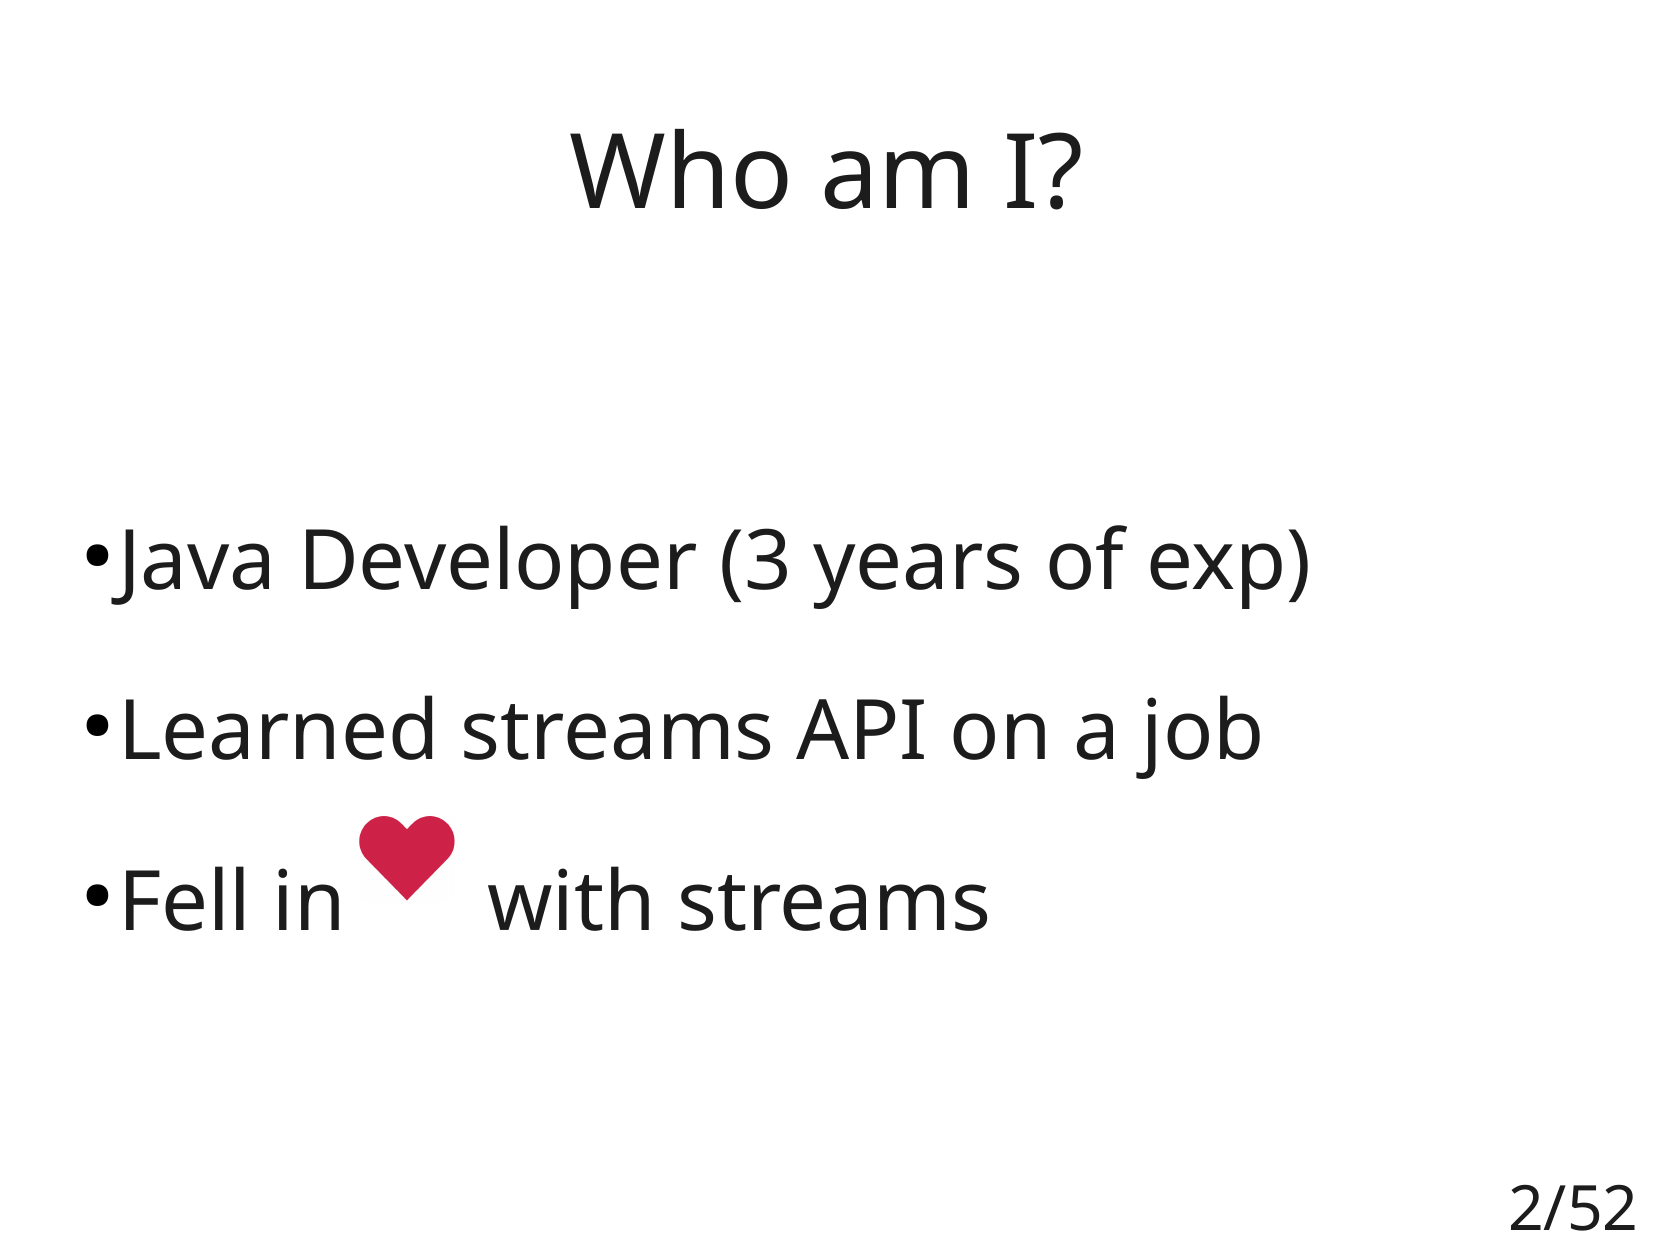

# Who am I?
Java Developer (3 years of exp)
Learned streams API on a job
Fell in 		with streams